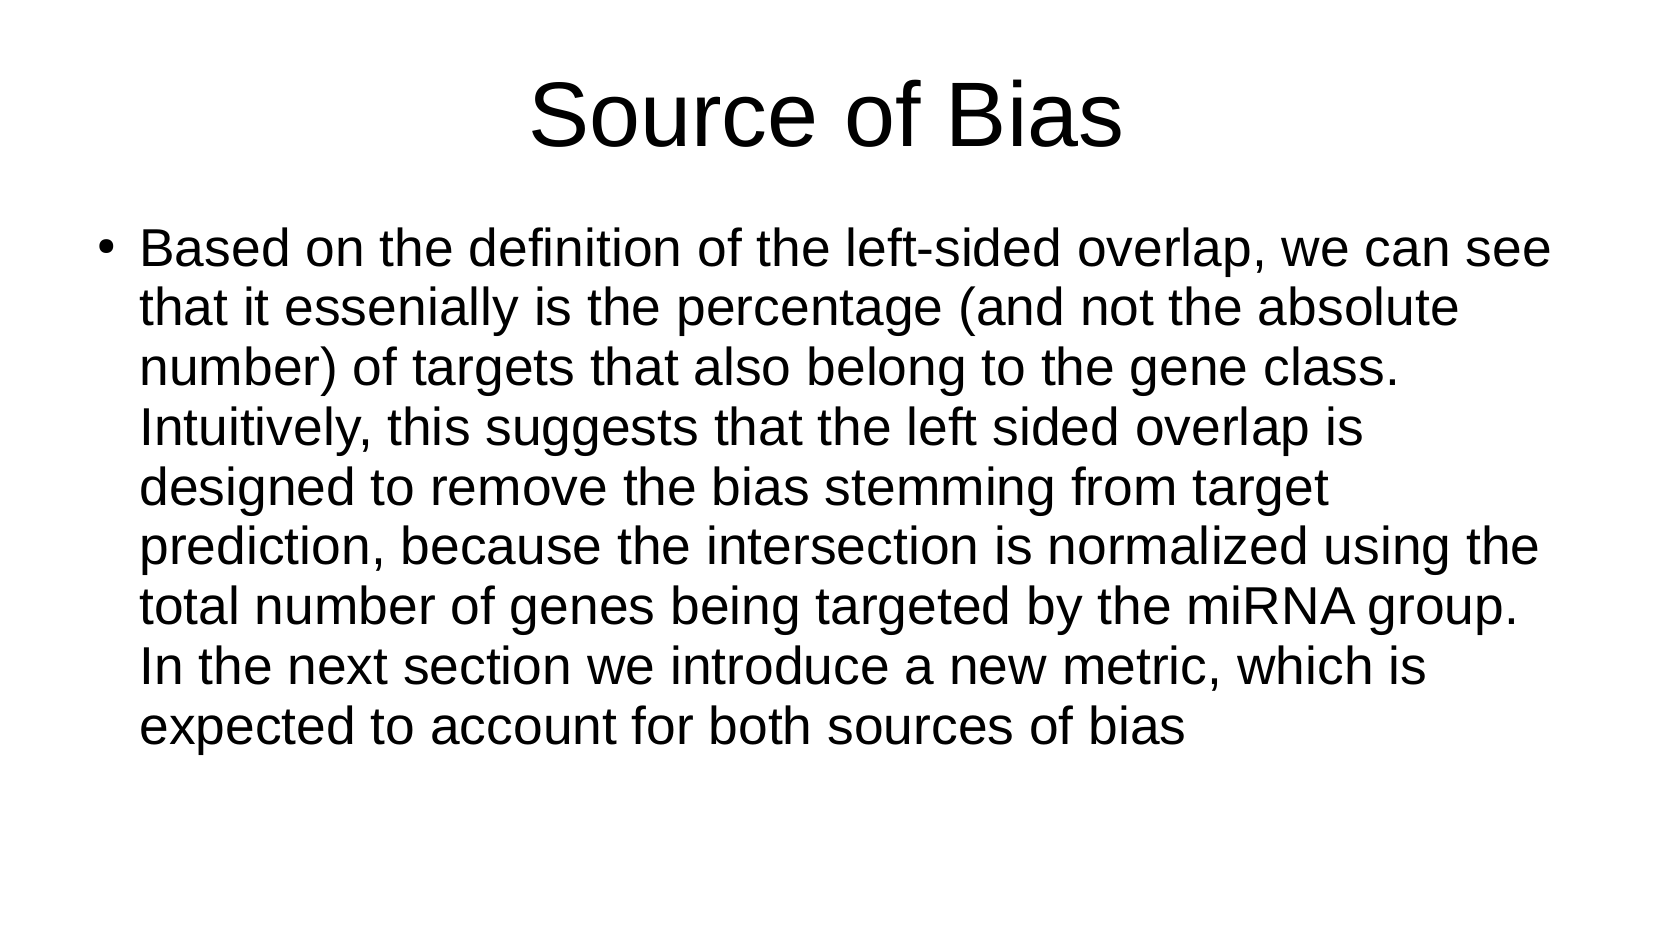

# Source of Bias
Based on the definition of the left-sided overlap, we can see that it essenially is the percentage (and not the absolute number) of targets that also belong to the gene class. Intuitively, this suggests that the left sided overlap is designed to remove the bias stemming from target prediction, because the intersection is normalized using the total number of genes being targeted by the miRNA group. In the next section we introduce a new metric, which is expected to account for both sources of bias